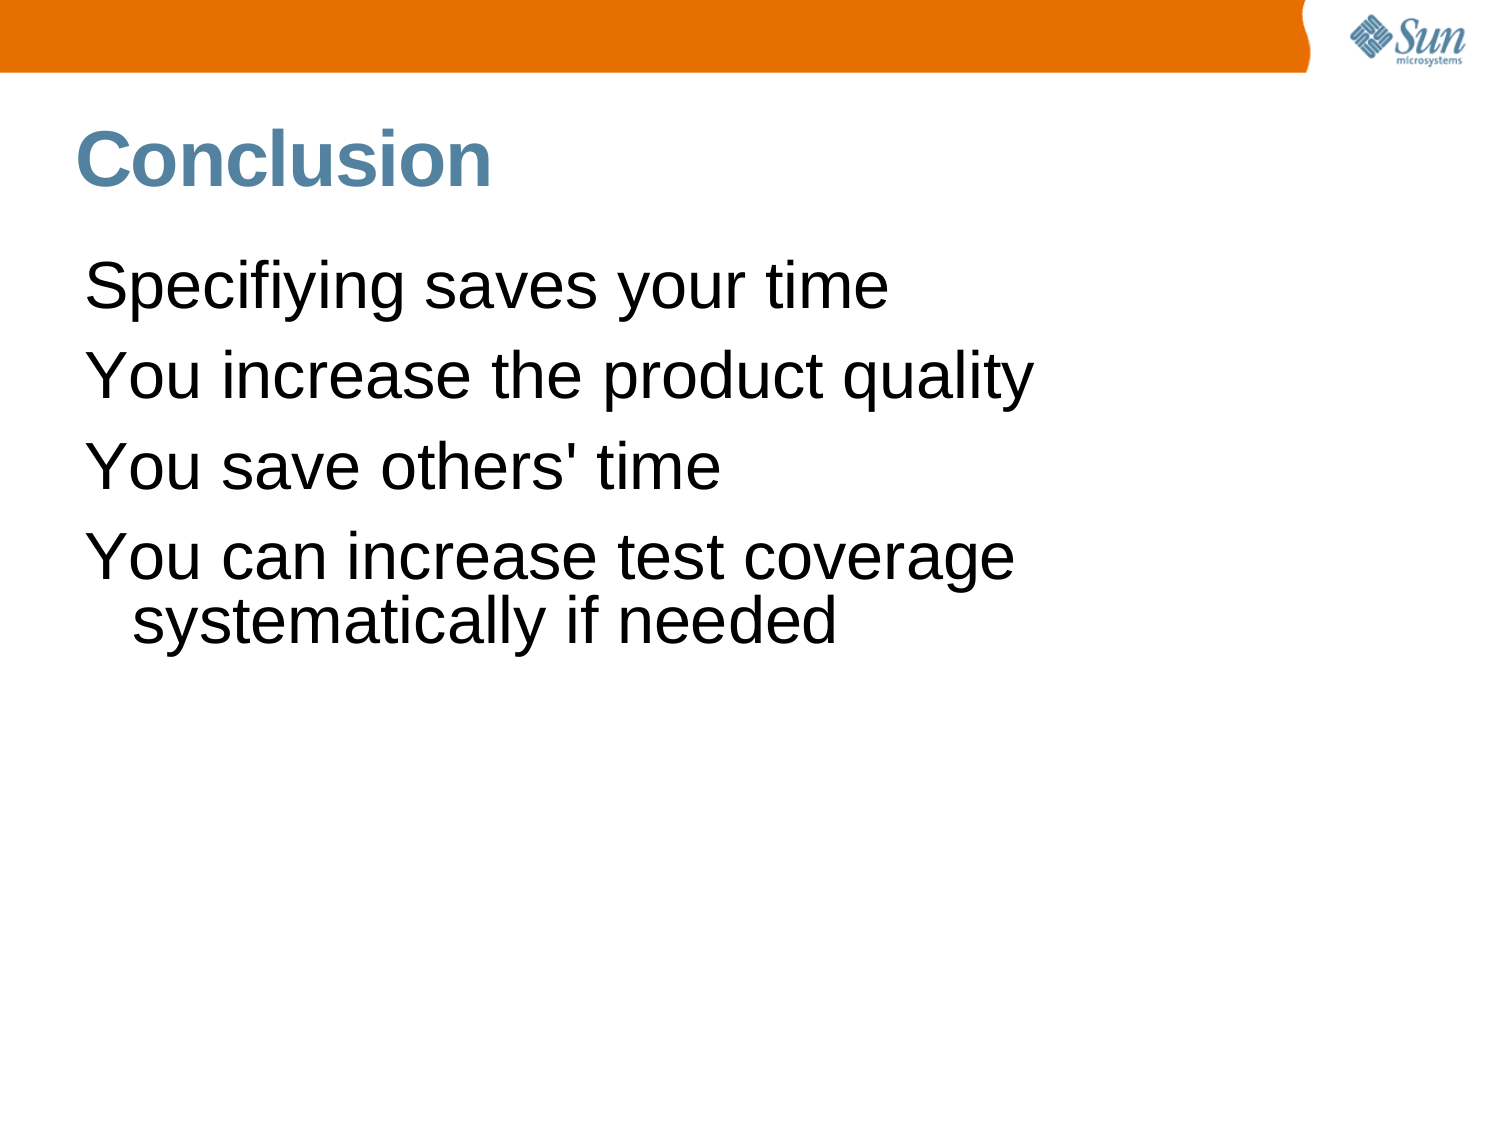

Conclusion
# Specifiying saves your time
You increase the product quality
You save others' time
You can increase test coverage systematically if needed